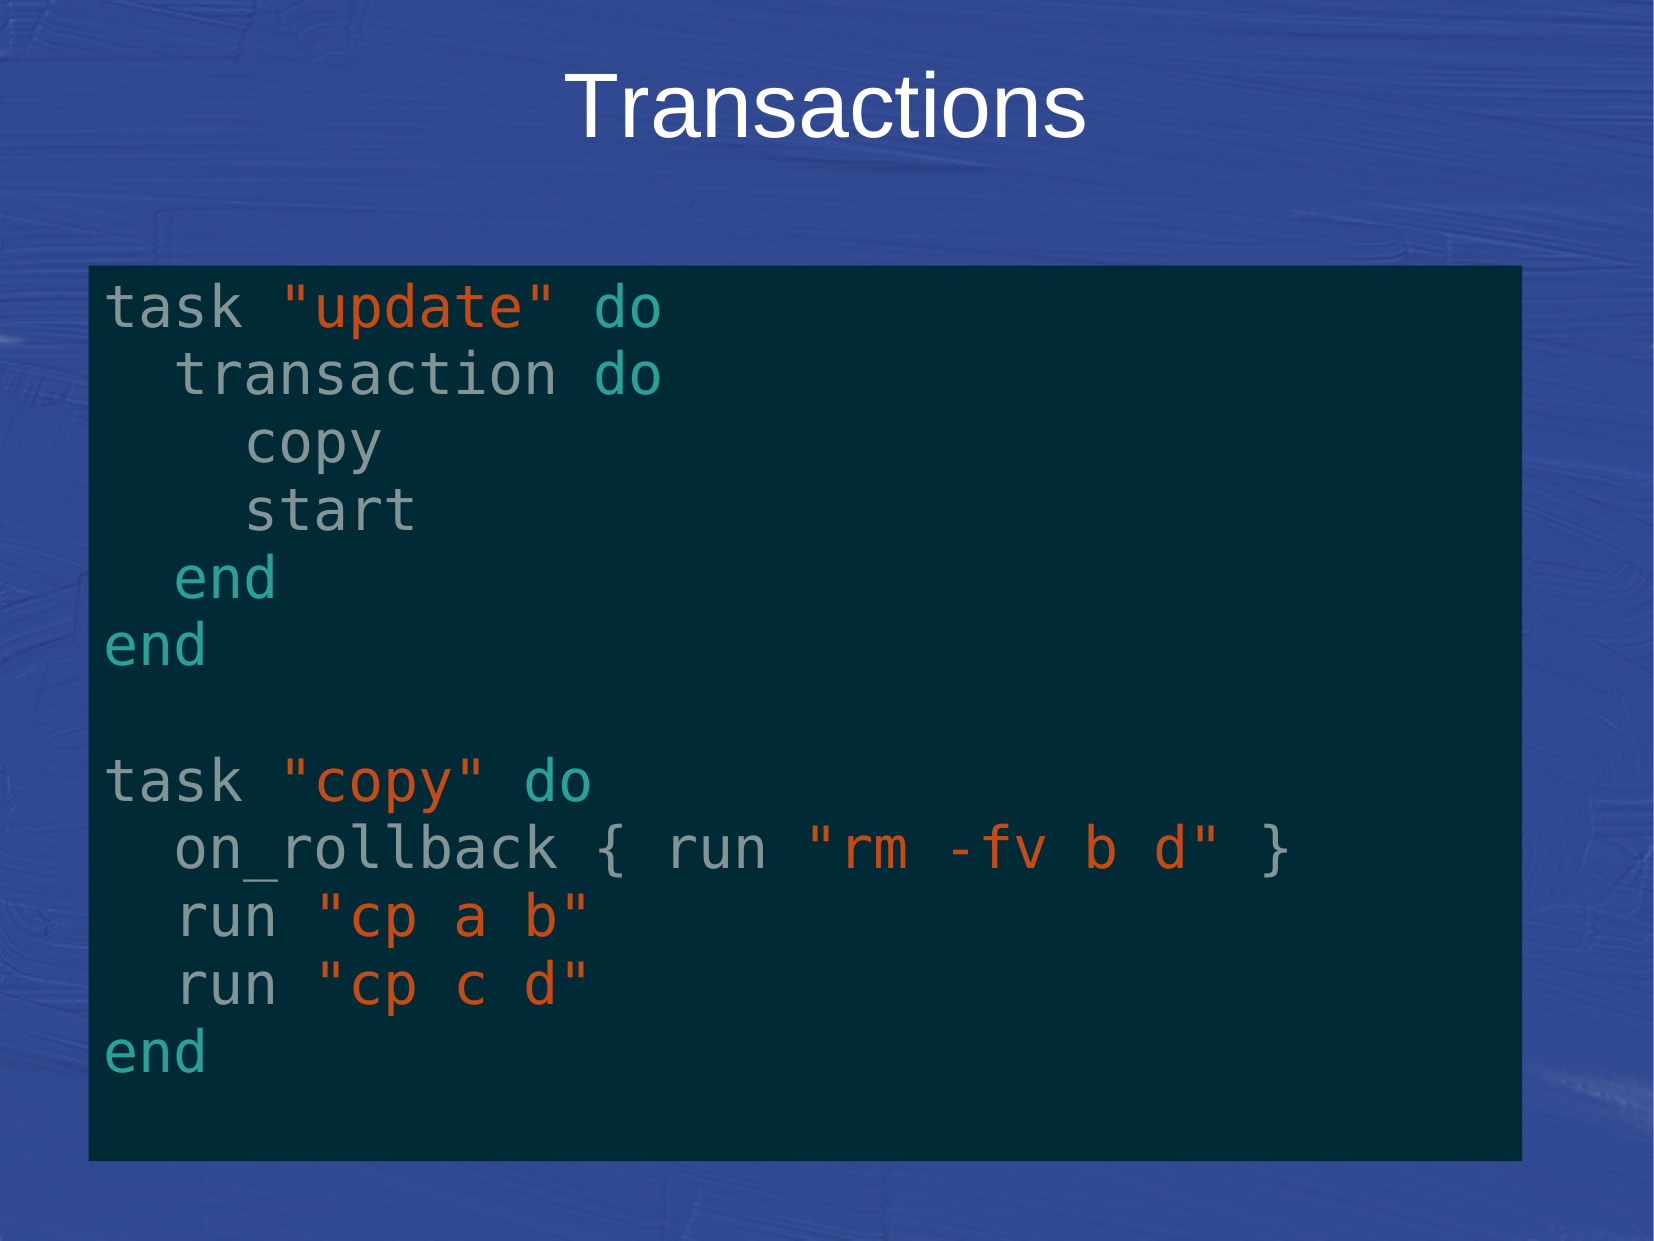

# Transactions
task "update" do
 transaction do
 copy
 start
 end
end
task "copy" do
 on_rollback { run "rm -fv b d" }
 run "cp a b"
 run "cp c d"
end